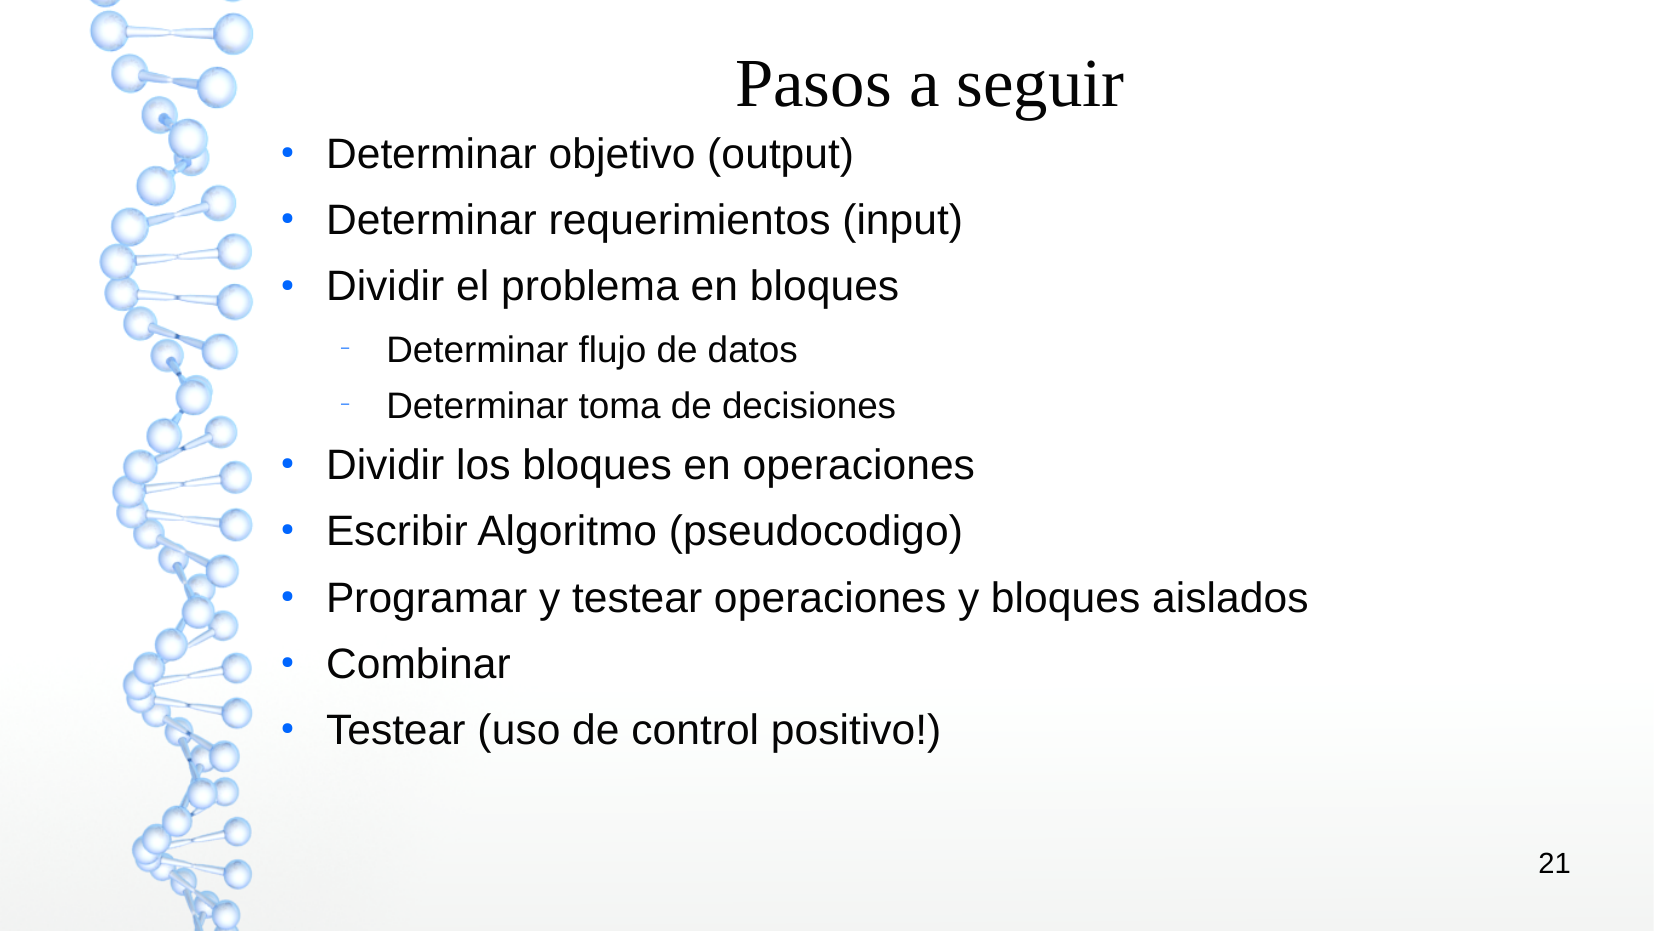

# Pasos a seguir
Determinar objetivo (output)
Determinar requerimientos (input)
Dividir el problema en bloques
Determinar flujo de datos
Determinar toma de decisiones
Dividir los bloques en operaciones
Escribir Algoritmo (pseudocodigo)
Programar y testear operaciones y bloques aislados
Combinar
Testear (uso de control positivo!)
21